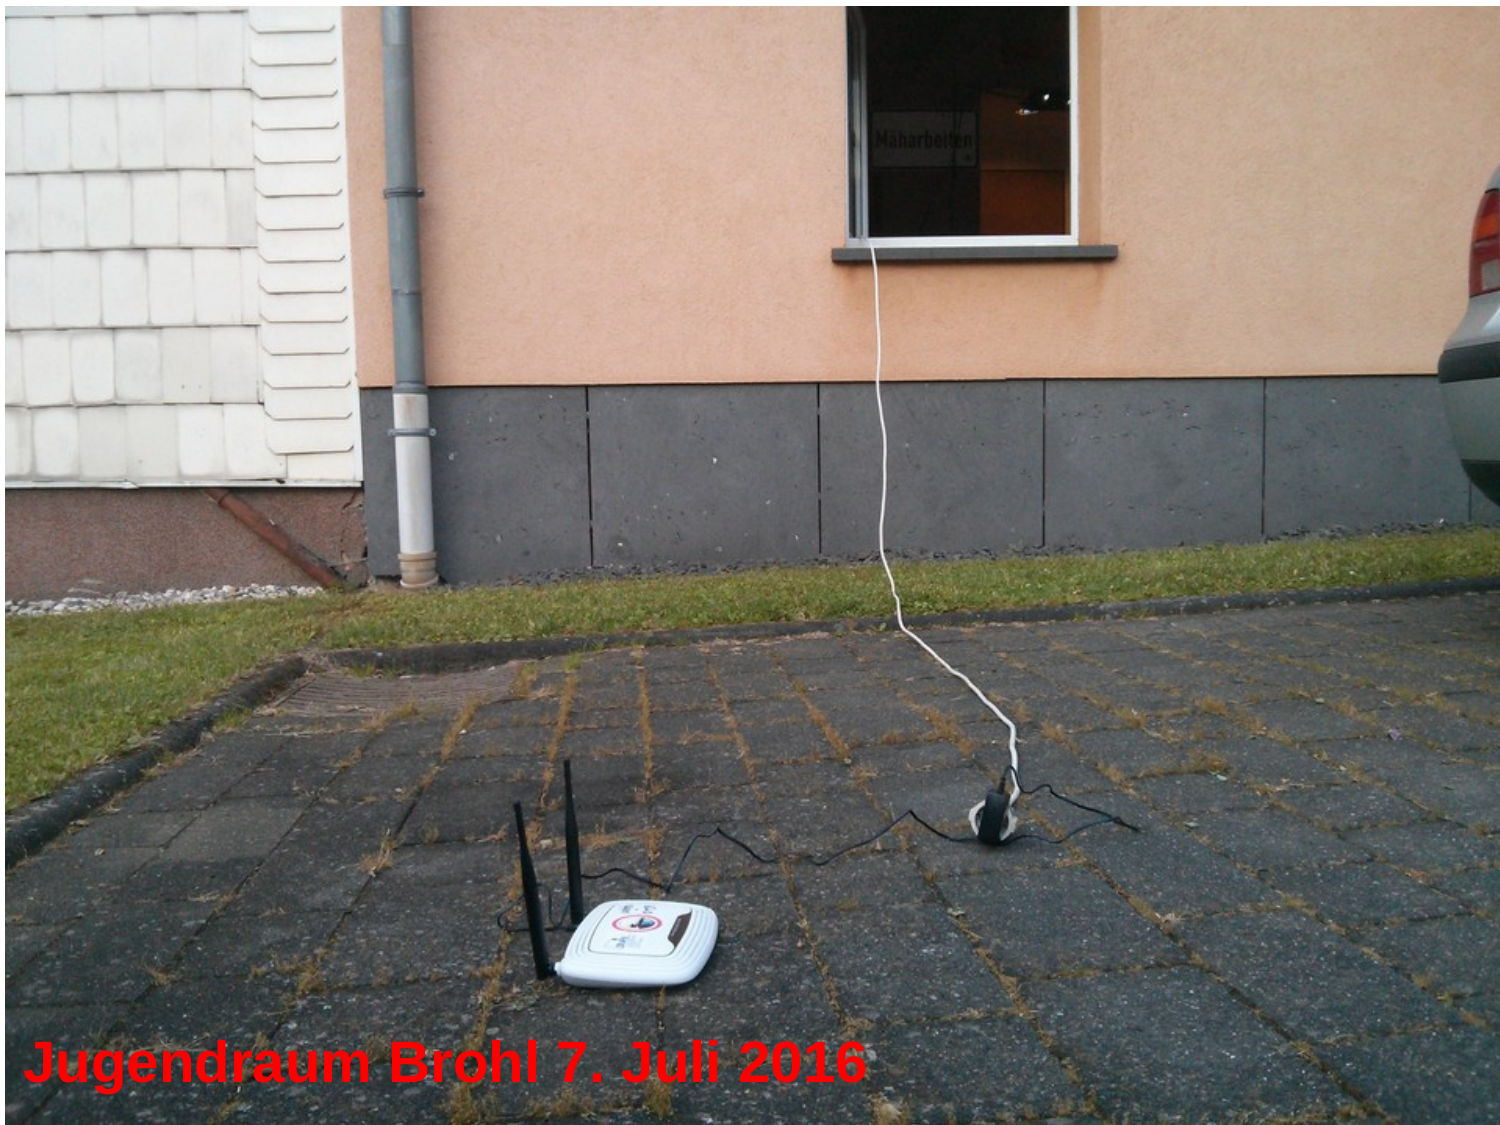

# Jugendraum Brohl 7. Juli 2016
22
freifunk-myk.de